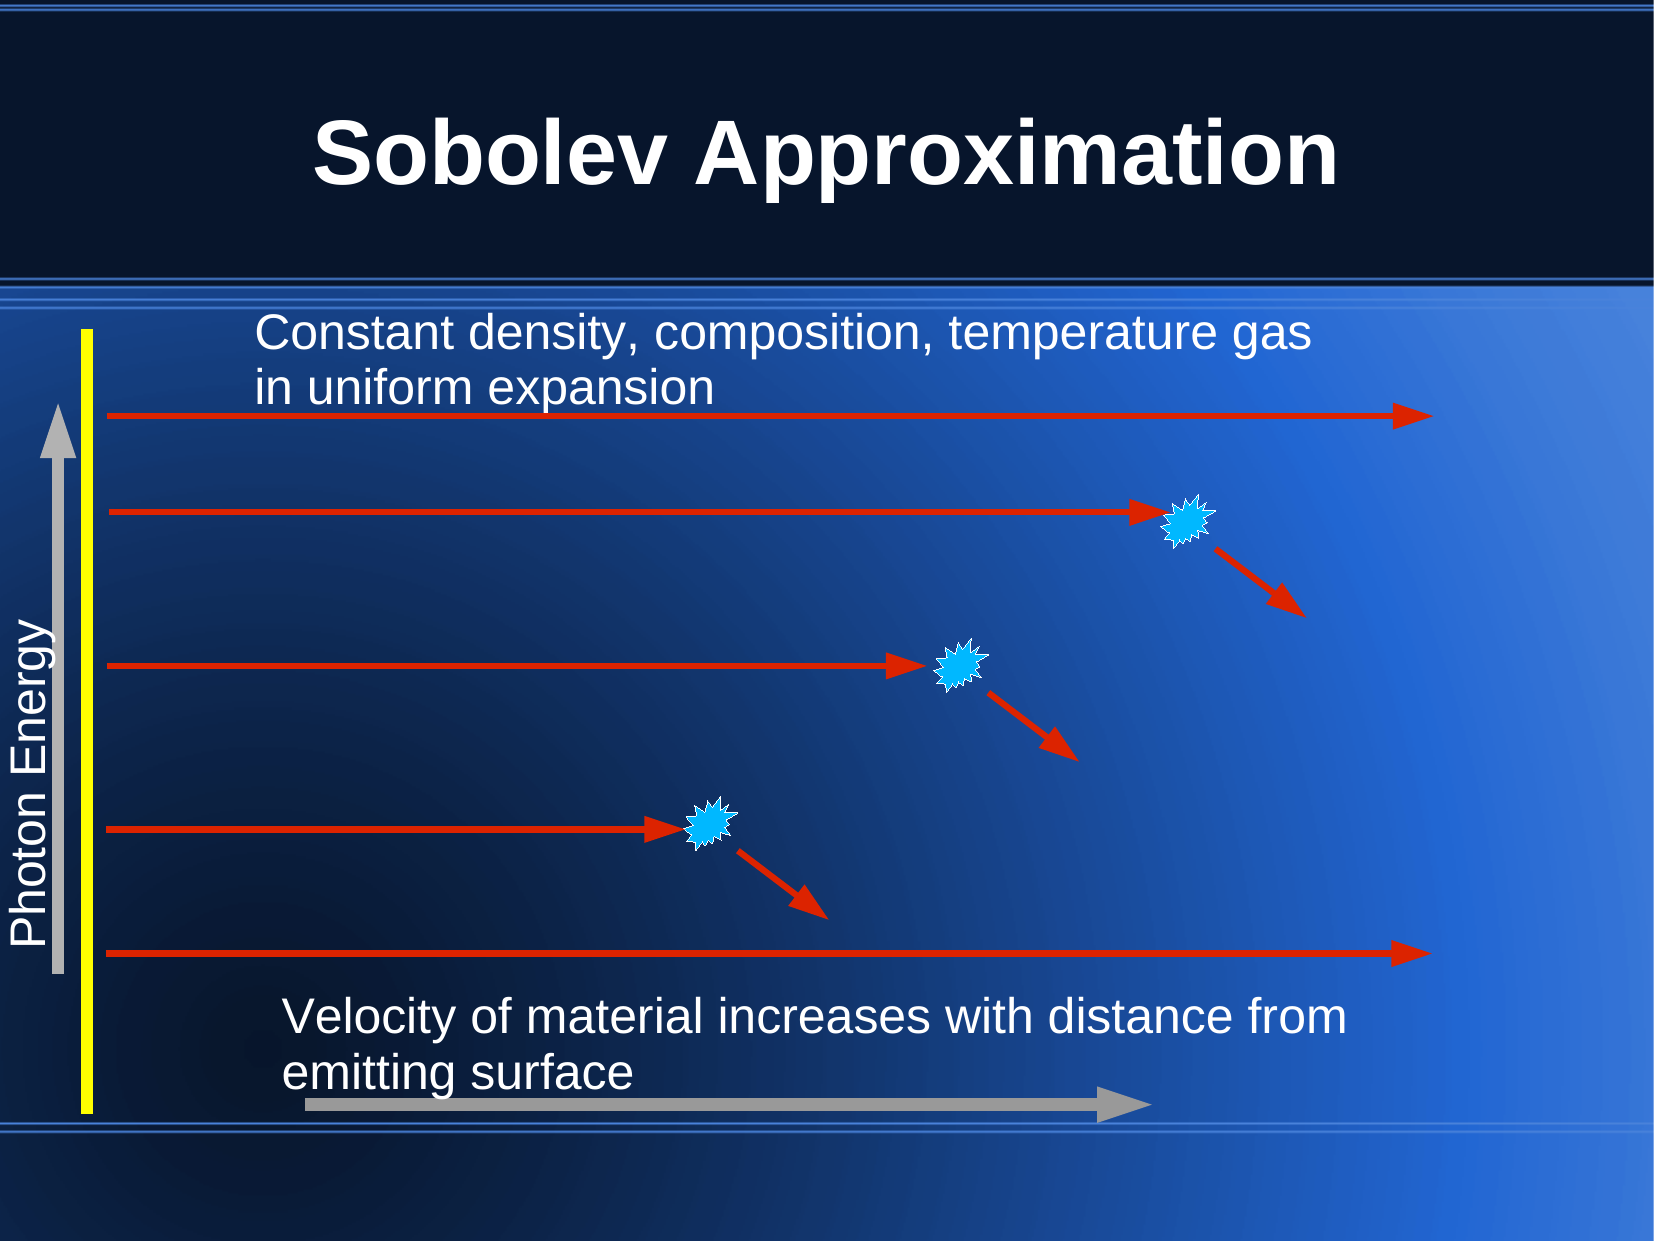

# Sobolev Approximation
Constant density, composition, temperature gas in uniform expansion
Photon Energy
Velocity of material increases with distance from emitting surface